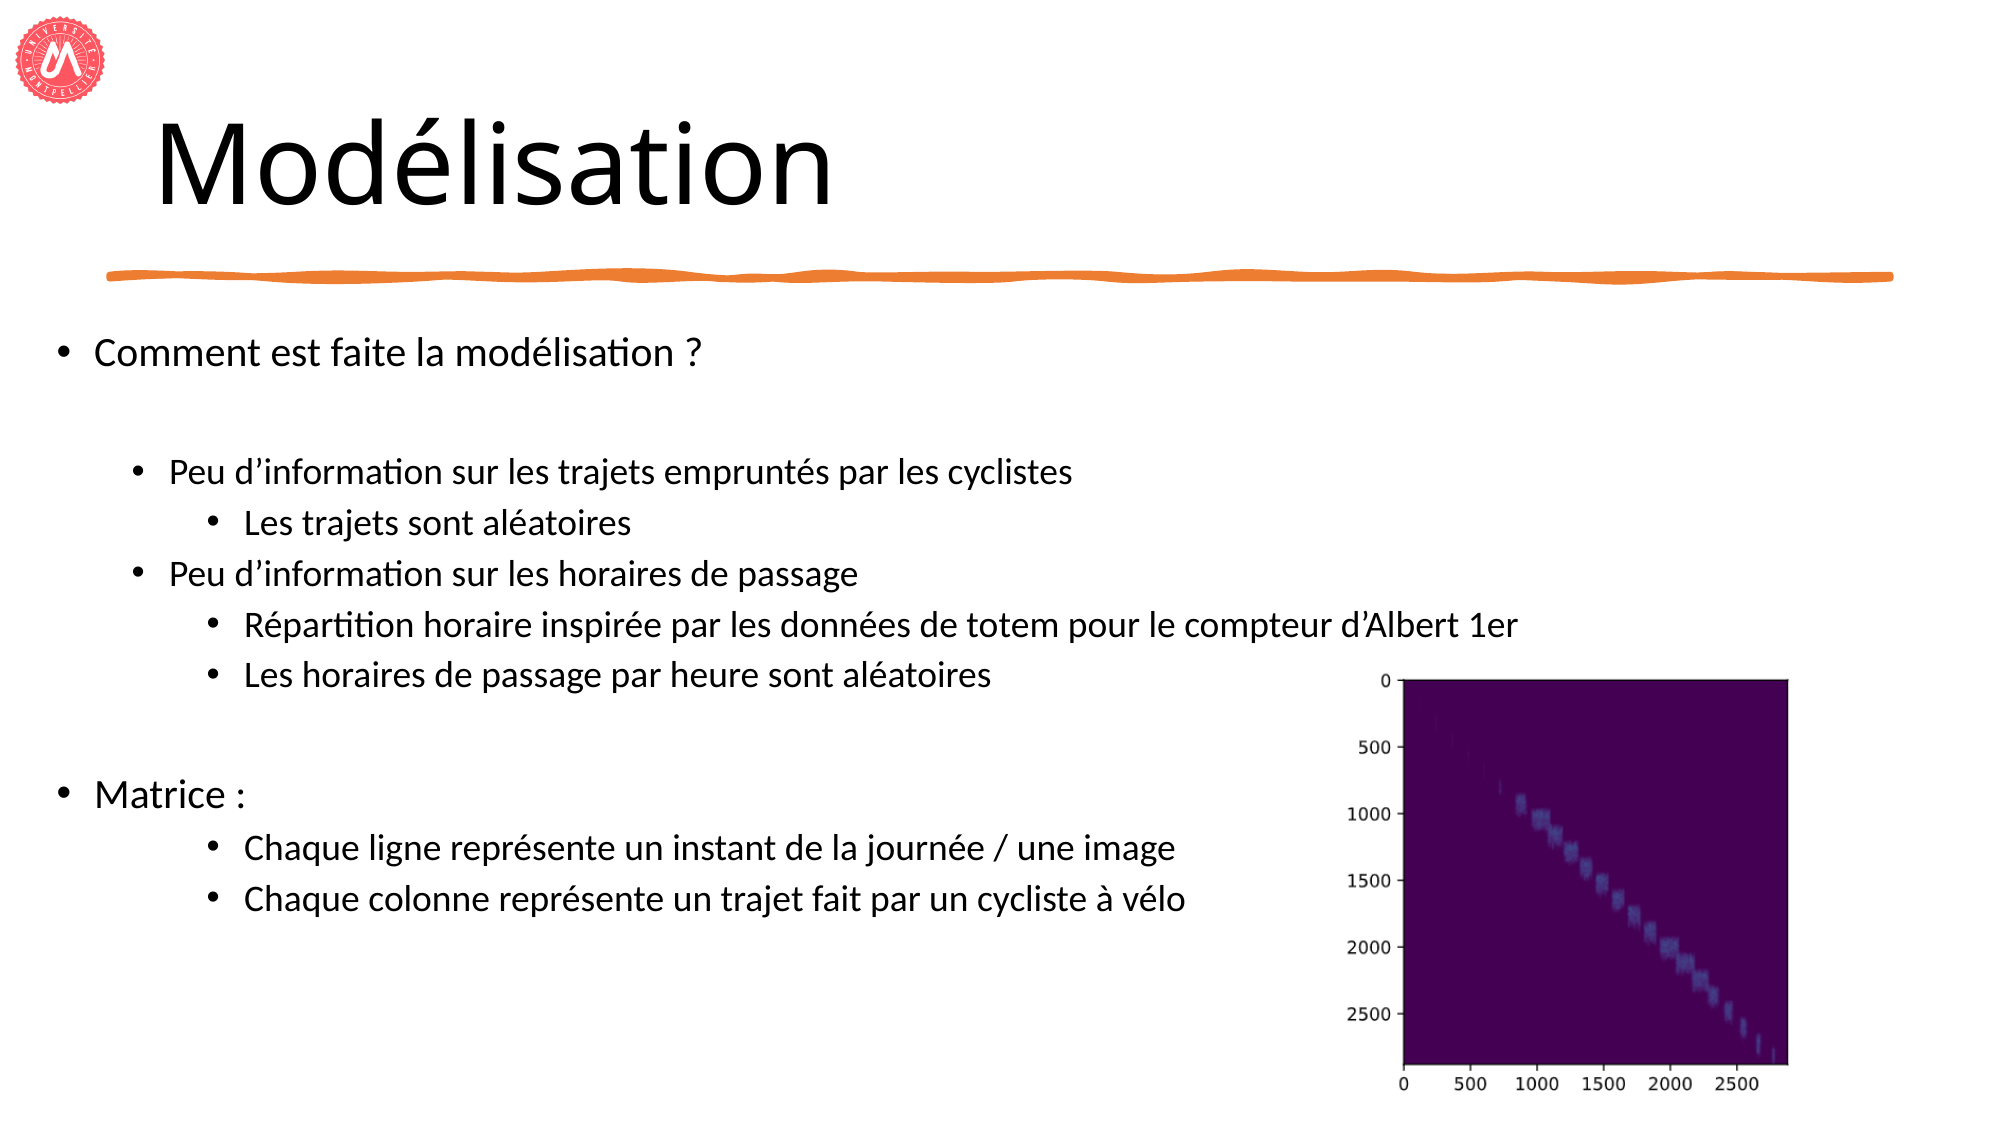

# Modélisation
Comment est faite la modélisation ?
Peu d’information sur les trajets empruntés par les cyclistes
Les trajets sont aléatoires
Peu d’information sur les horaires de passage
Répartition horaire inspirée par les données de totem pour le compteur d’Albert 1er
Les horaires de passage par heure sont aléatoires
Matrice :
Chaque ligne représente un instant de la journée / une image
Chaque colonne représente un trajet fait par un cycliste à vélo